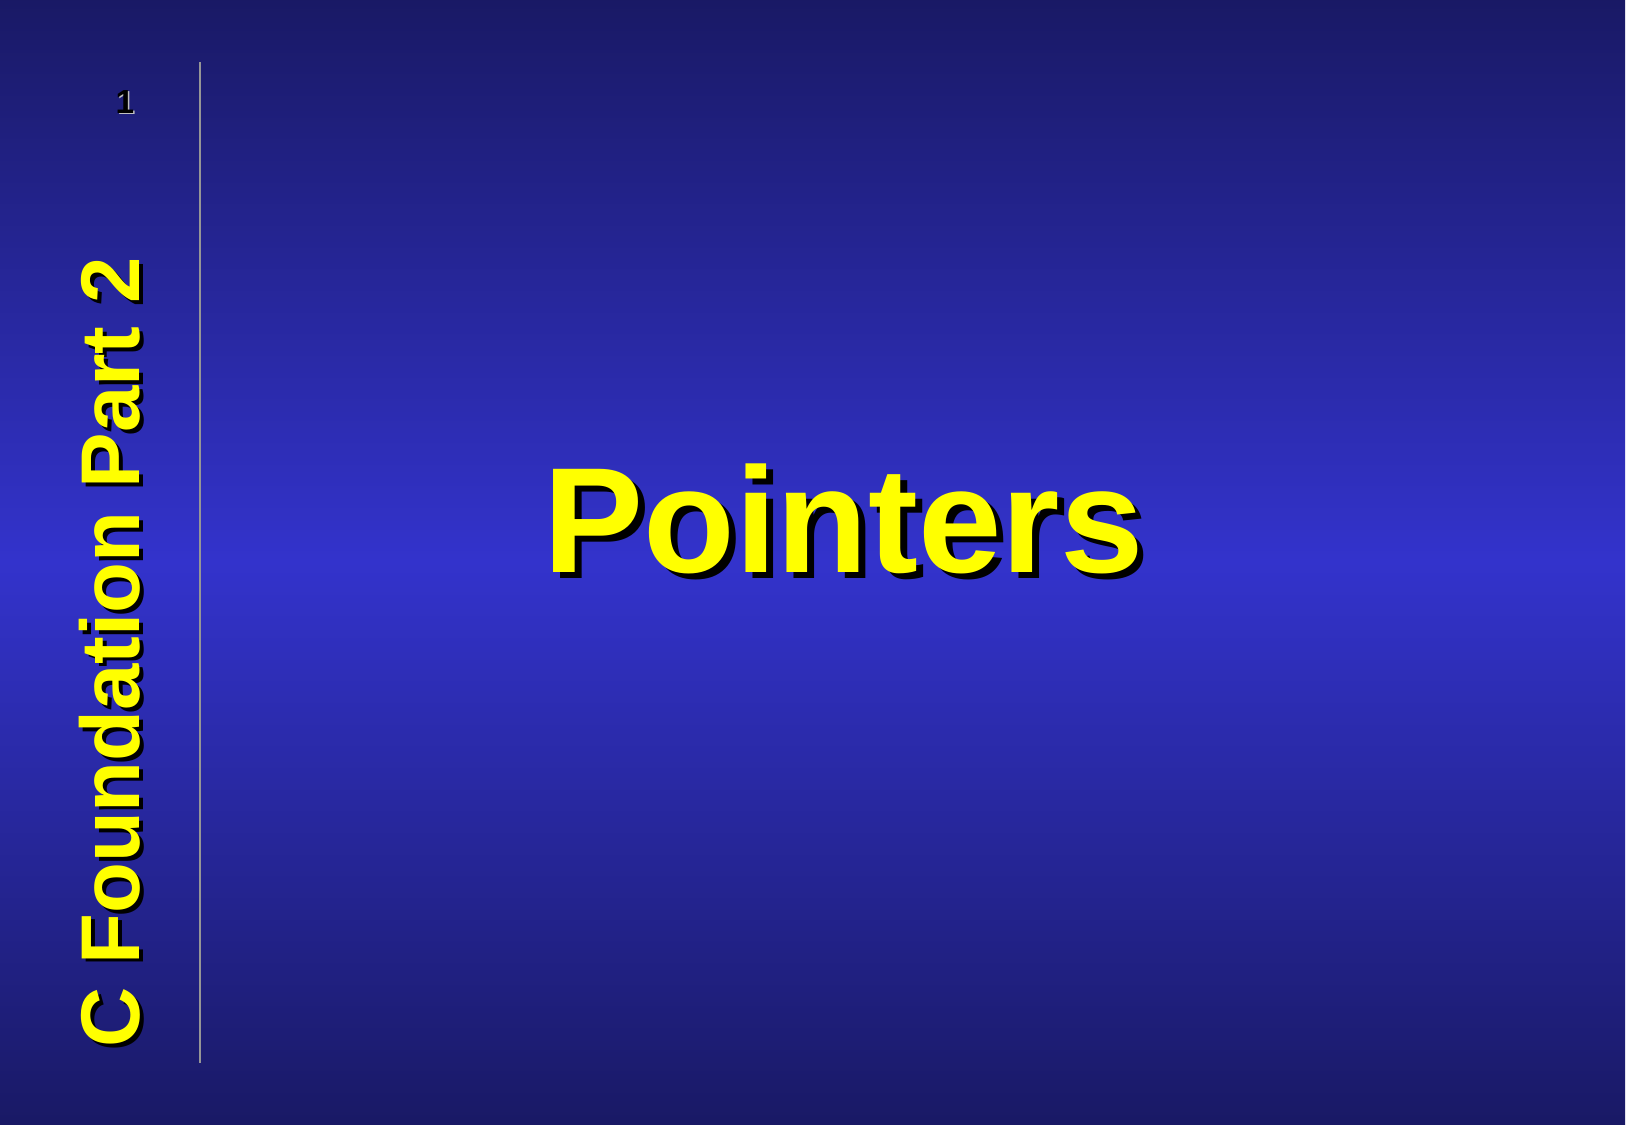

1
Pointers
# C Foundation Part 2